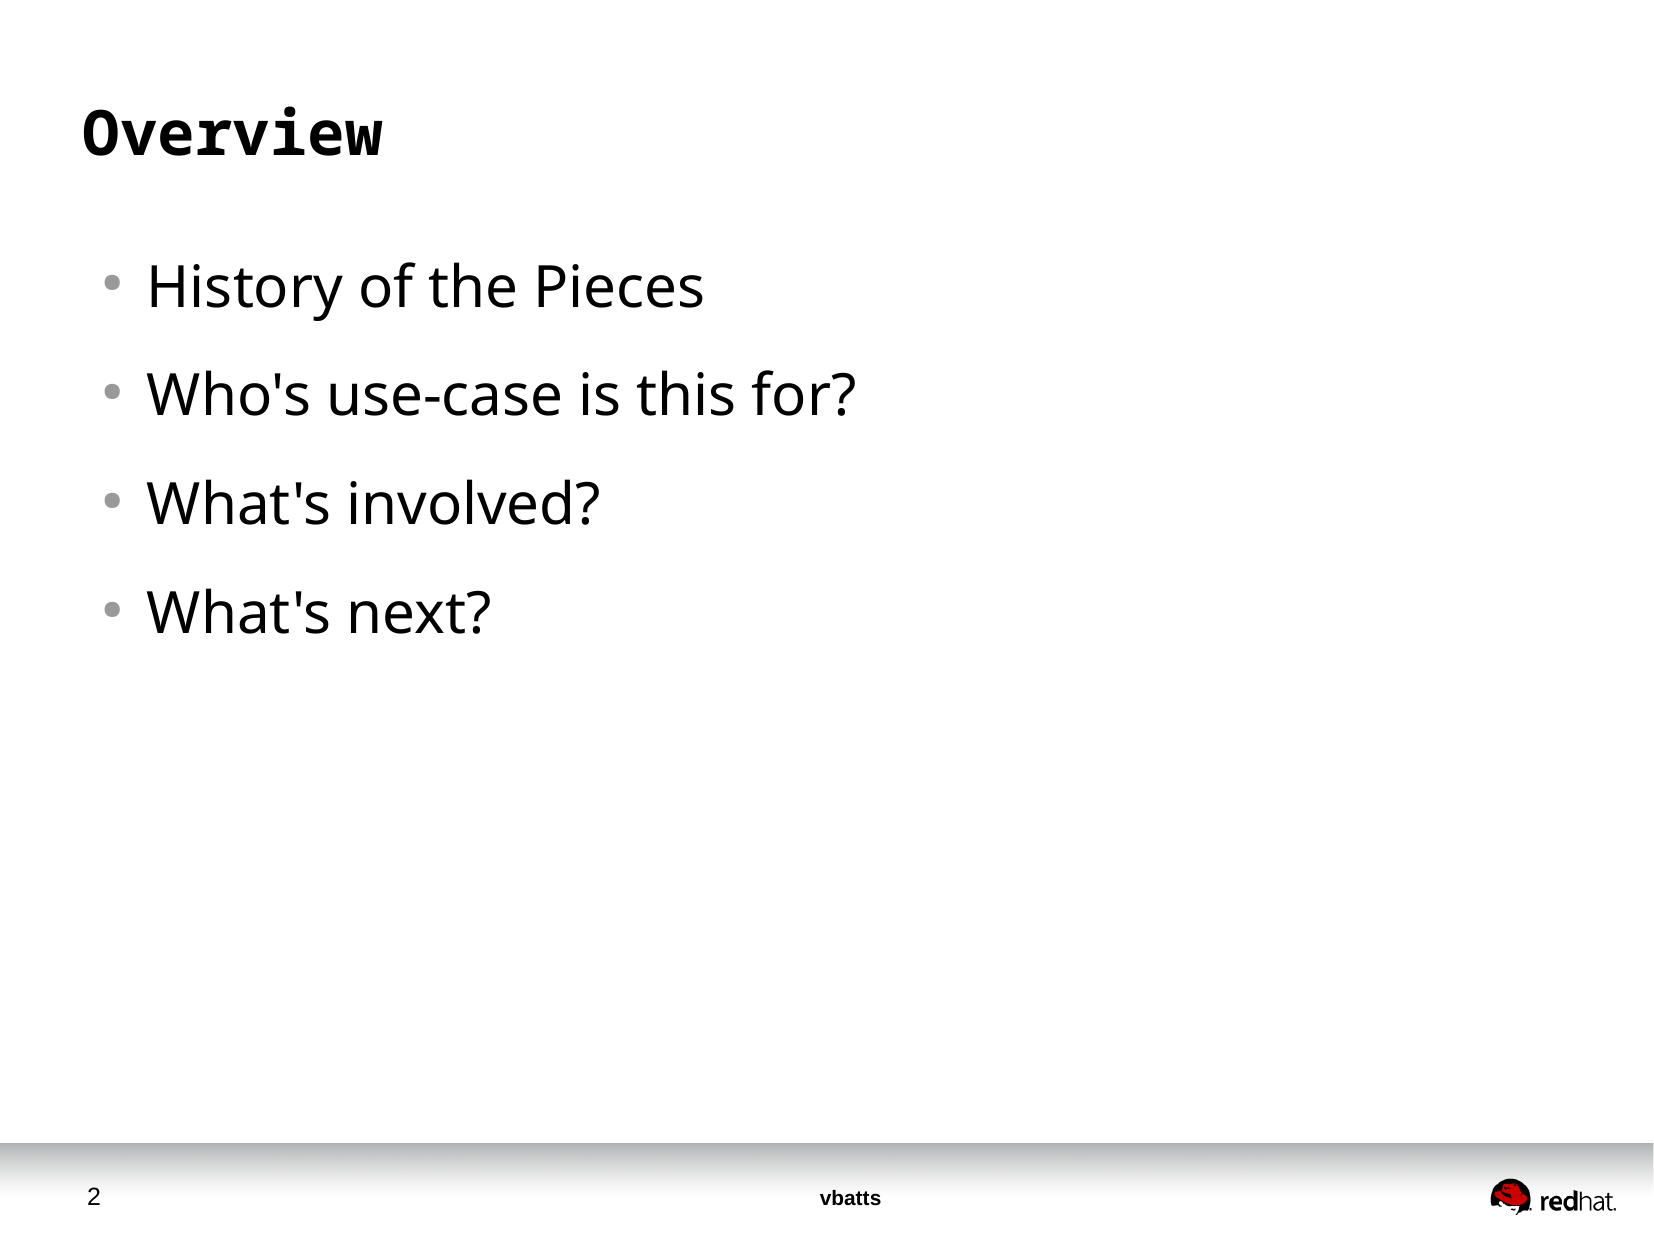

# Overview
History of the Pieces
Who's use-case is this for?
What's involved?
What's next?